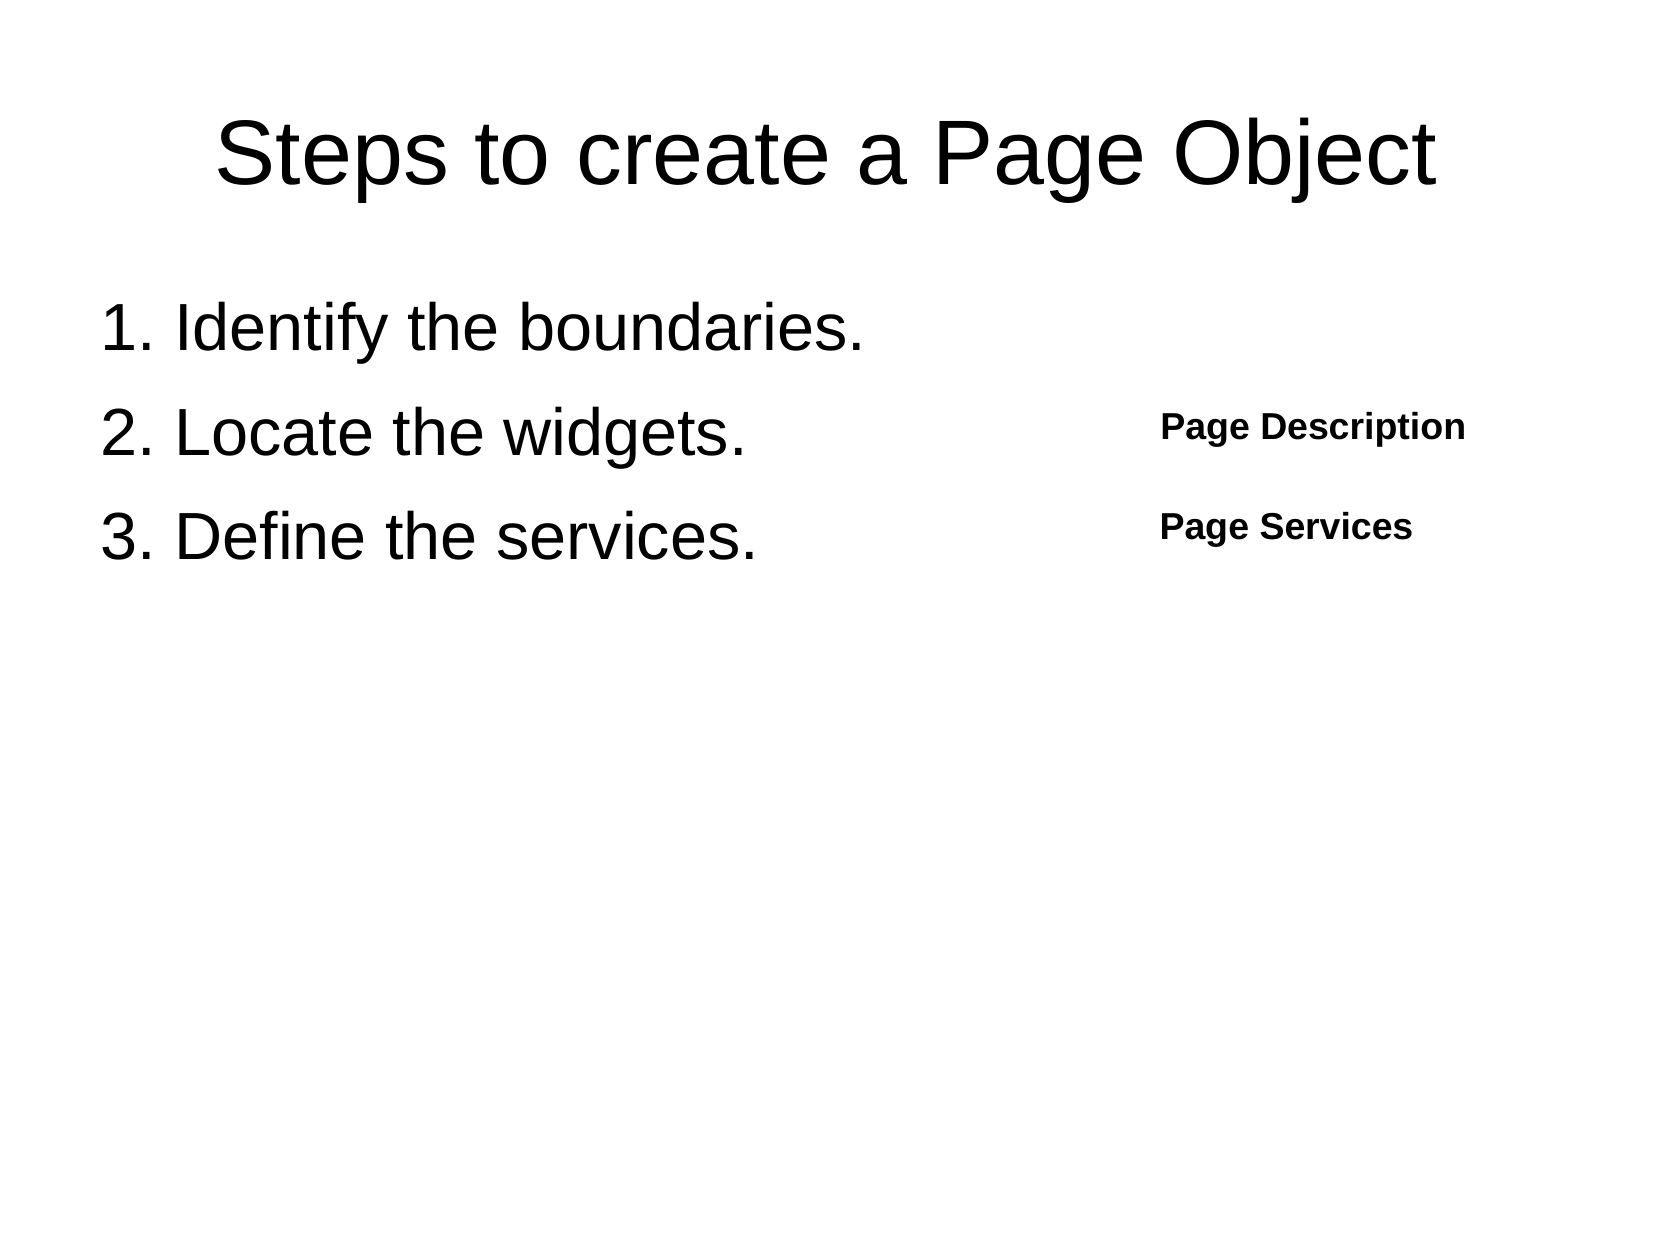

# Steps to create a Page Object
 Identify the boundaries.
 Locate the widgets.
 Define the services.
Page Description
Page Services